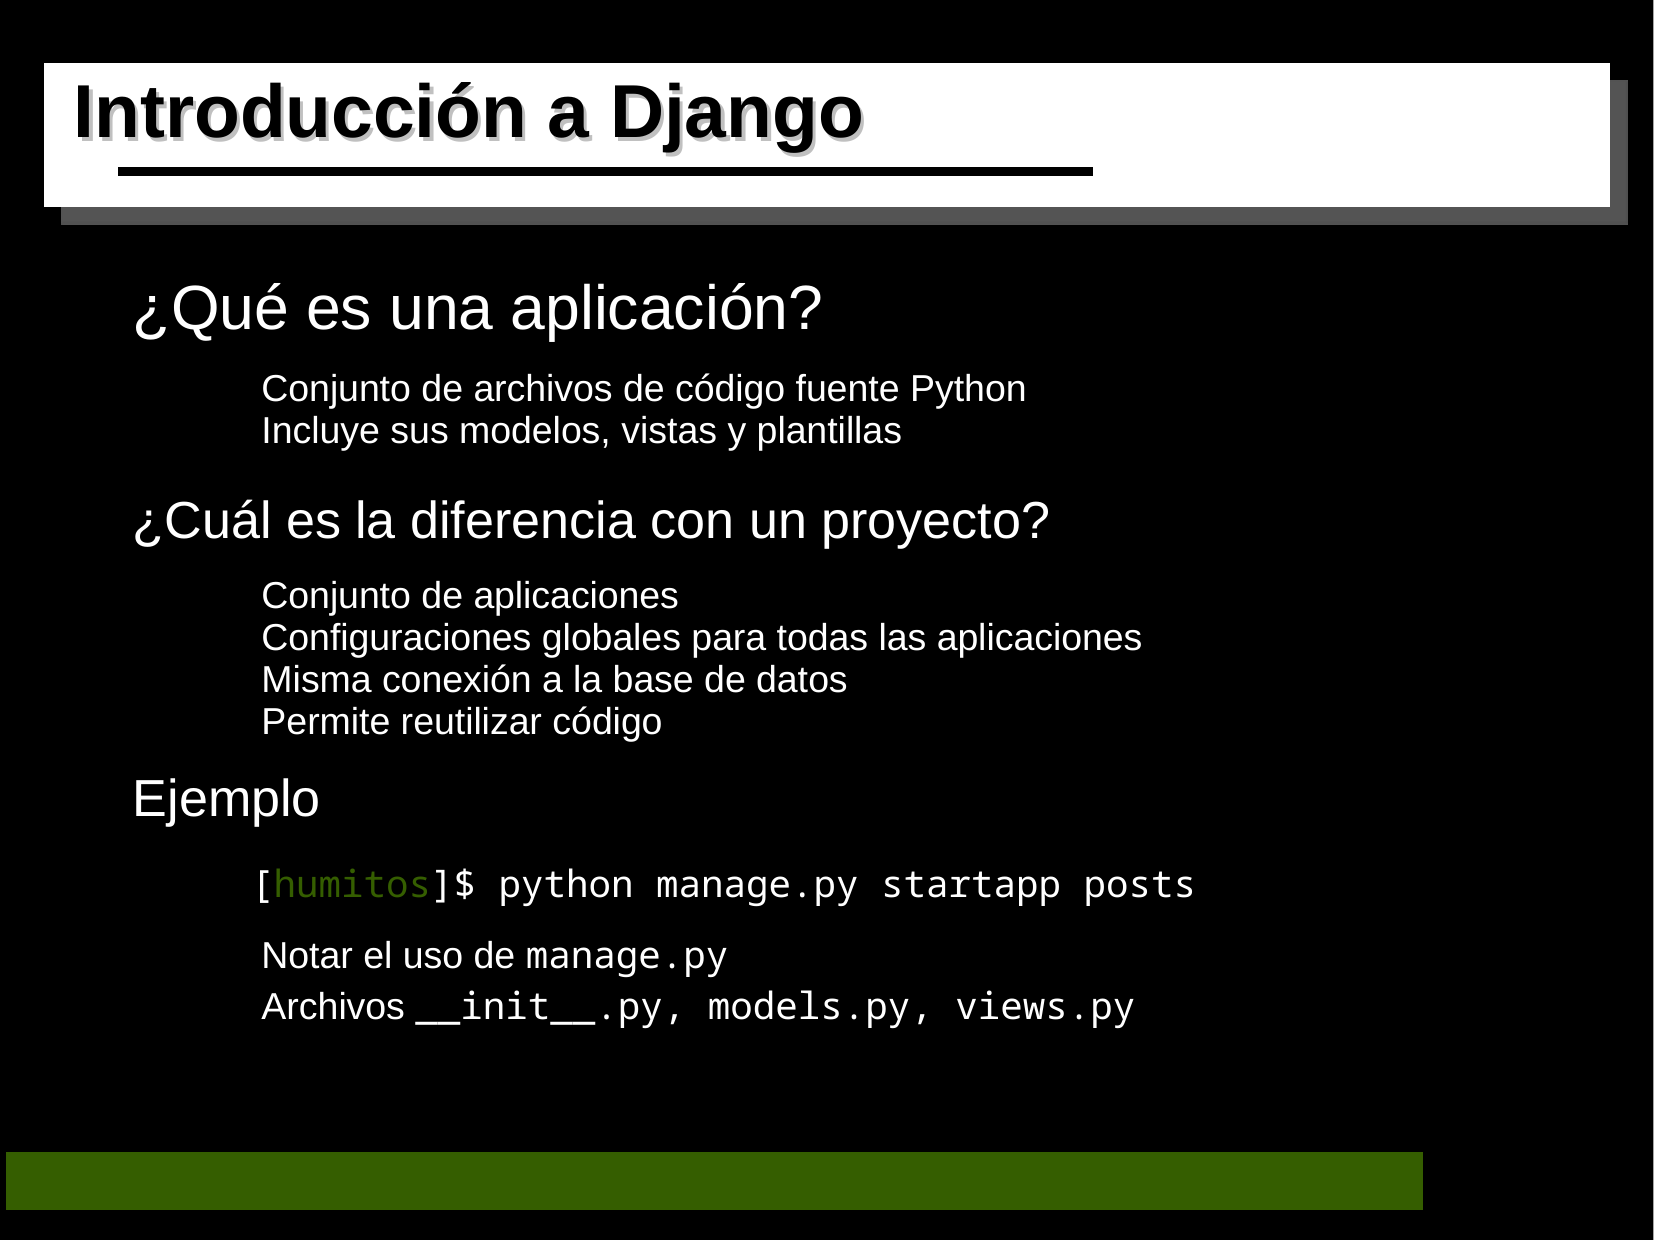

Introducción a Django
¿Qué es una aplicación?
 Conjunto de archivos de código fuente Python
 Incluye sus modelos, vistas y plantillas
¿Cuál es la diferencia con un proyecto?
 Conjunto de aplicaciones
 Configuraciones globales para todas las aplicaciones
 Misma conexión a la base de datos
 Permite reutilizar código
Ejemplo
[humitos]$ python manage.py startapp posts
 Notar el uso de manage.py
 Archivos __init__.py, models.py, views.py